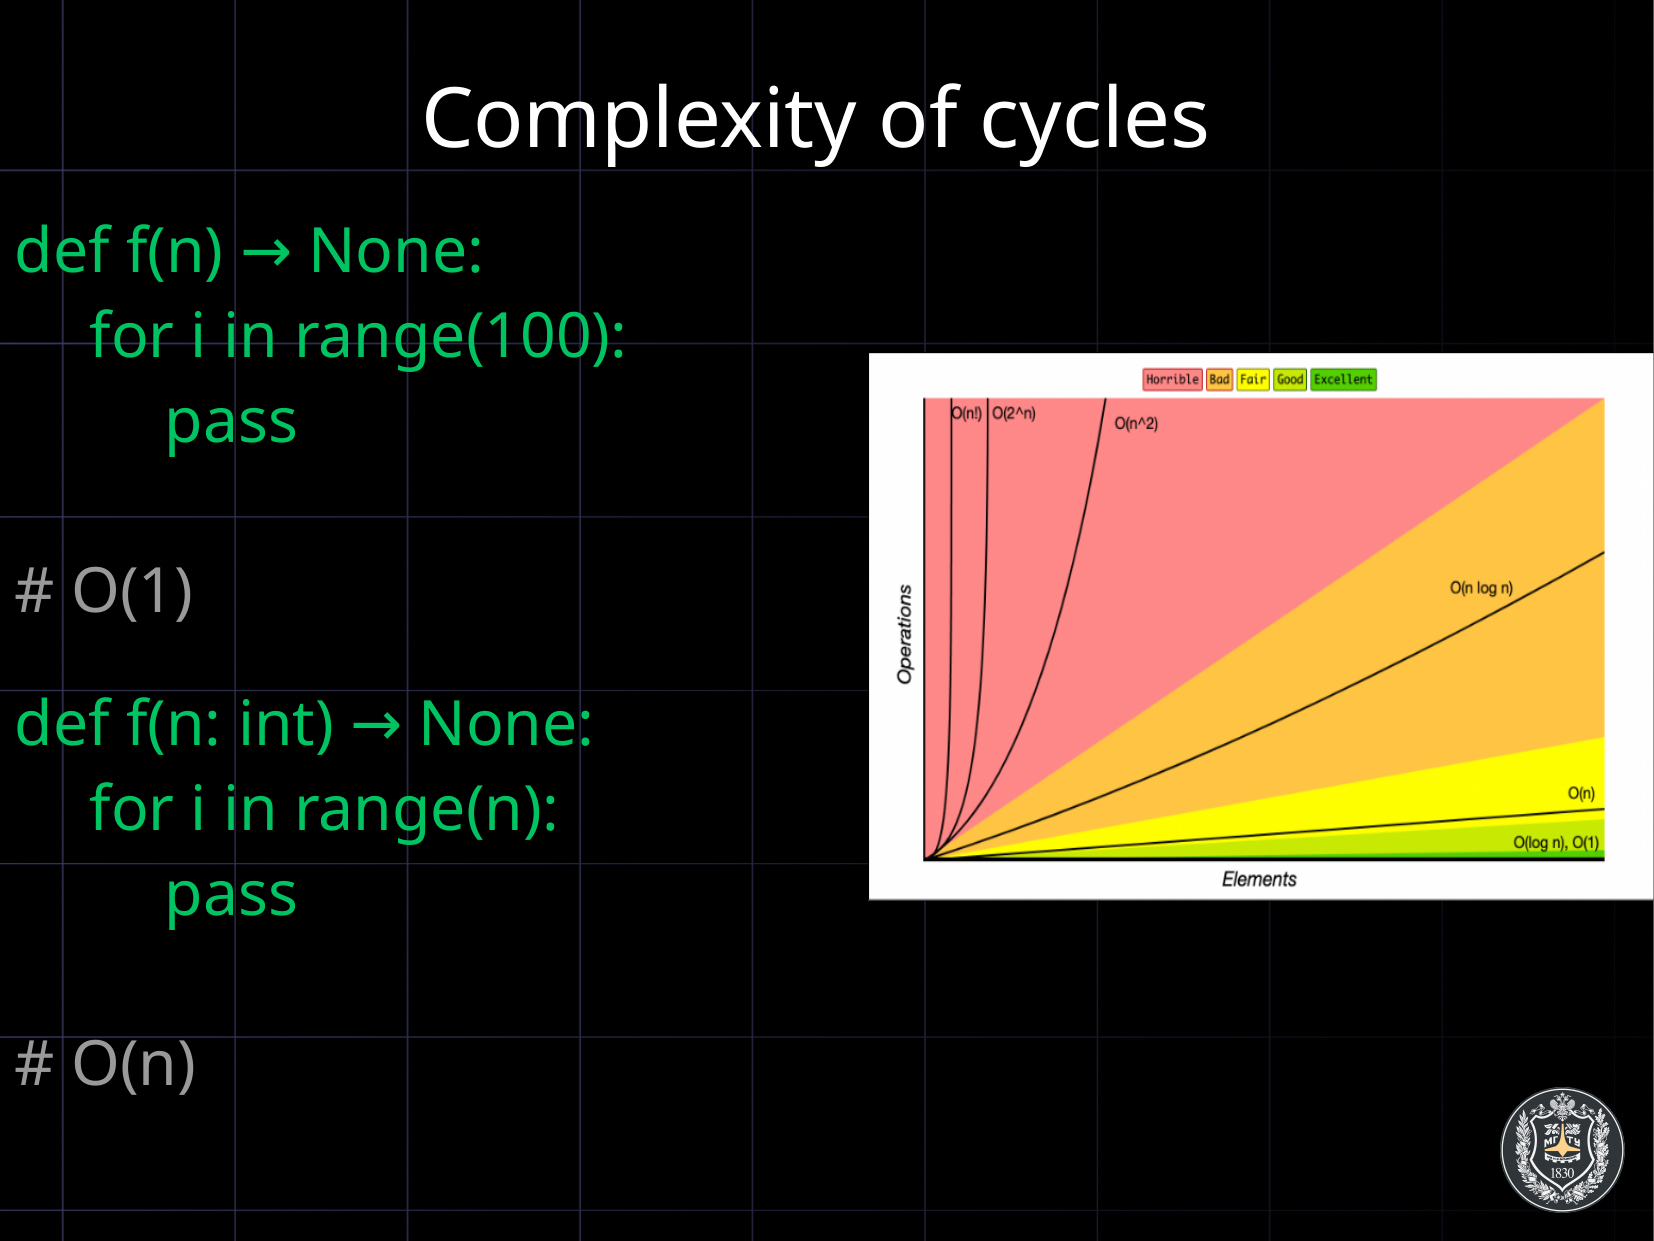

# Complexity of cycles
def f(n) → None:
	for i in range(100):
		pass
# O(1)
def f(n: int) → None:
	for i in range(n):
		pass
# O(n)